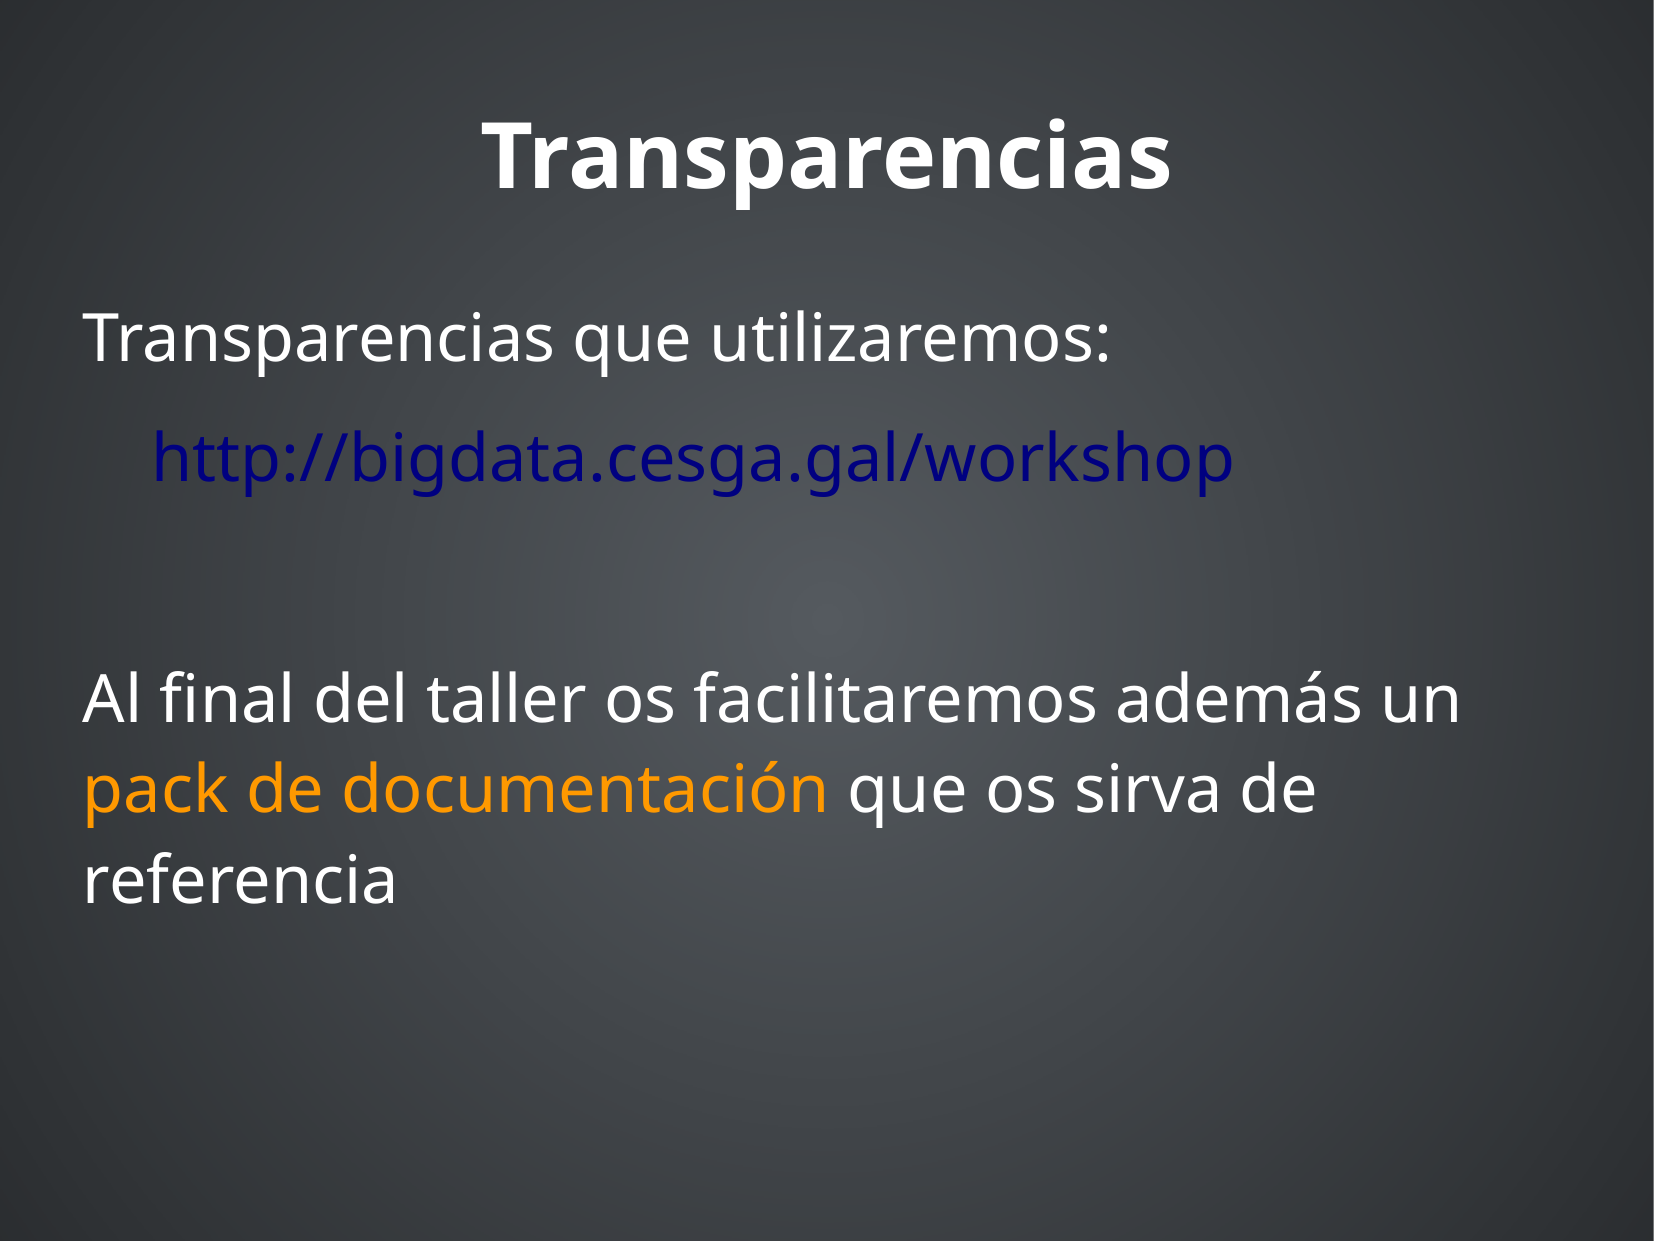

# Transparencias
Transparencias que utilizaremos:
 http://bigdata.cesga.gal/workshop
Al final del taller os facilitaremos además un pack de documentación que os sirva de referencia